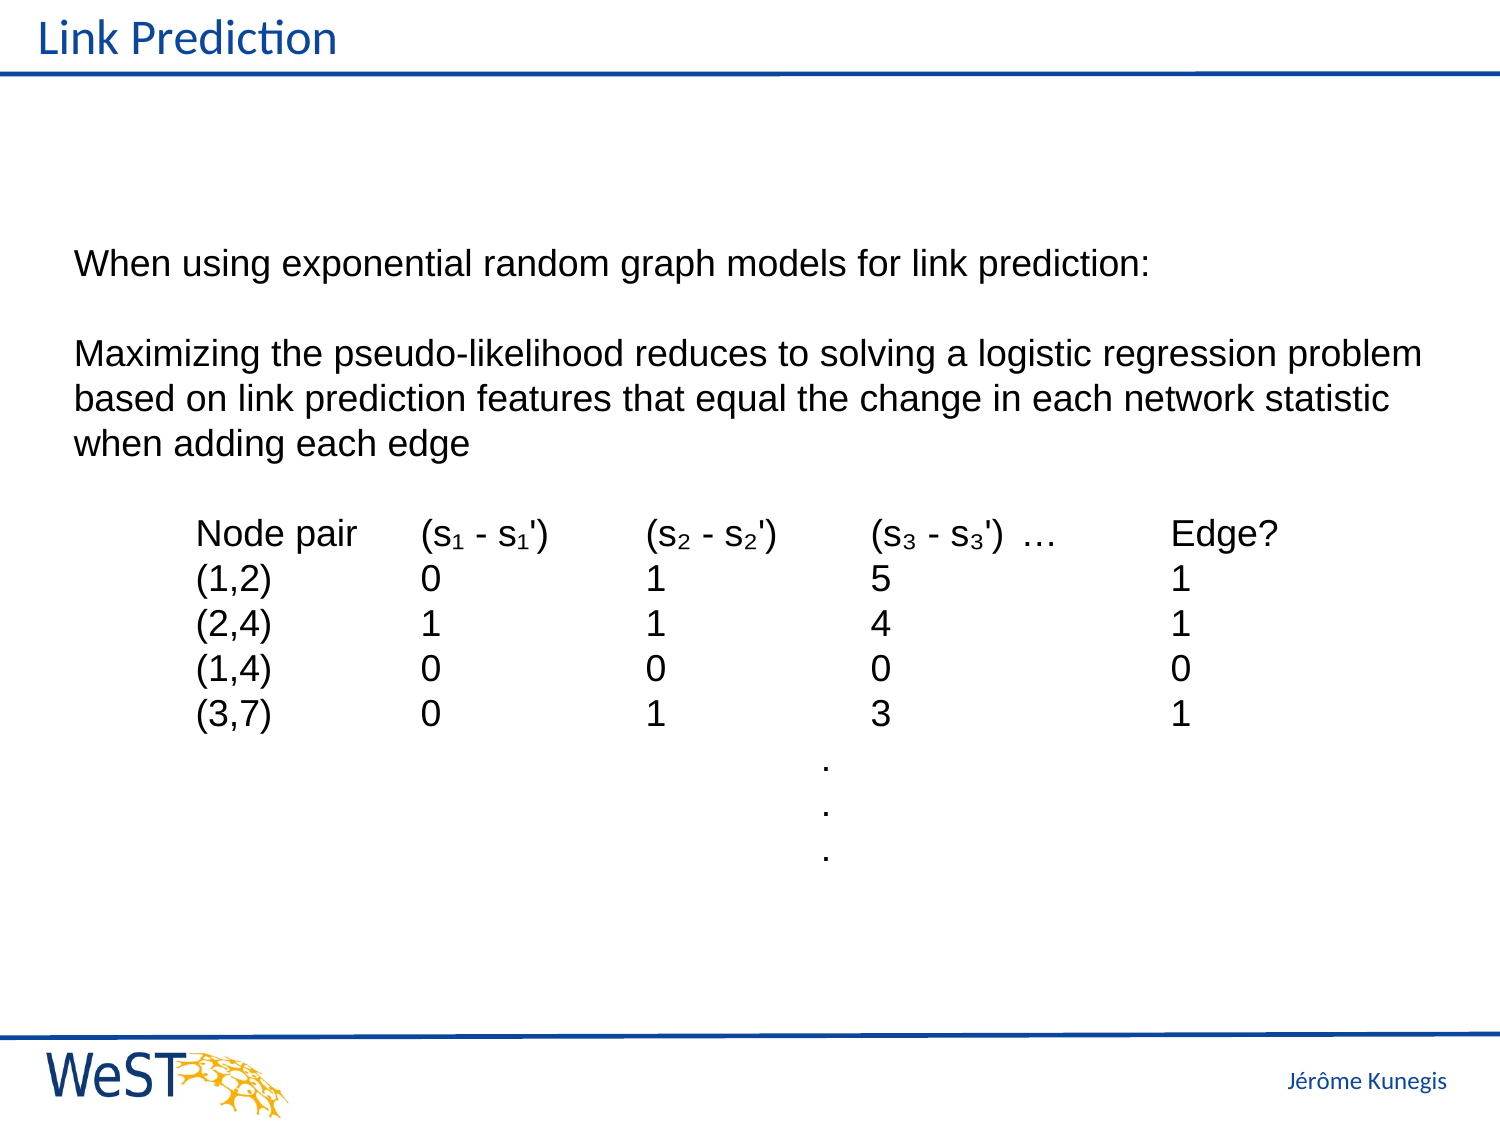

Link Prediction
When using exponential random graph models for link prediction:
Maximizing the pseudo-likelihood reduces to solving a logistic regression problem based on link prediction features that equal the change in each network statistic when adding each edge
Node pair	(s₁ - s₁')		(s₂ - s₂')		(s₃ - s₃') 	…		Edge?
(1,2)		0			1			5				1
(2,4)		1			1			4				1
(1,4)		0			0			0				0
(3,7)		0			1			3				1
 .
 .
 .